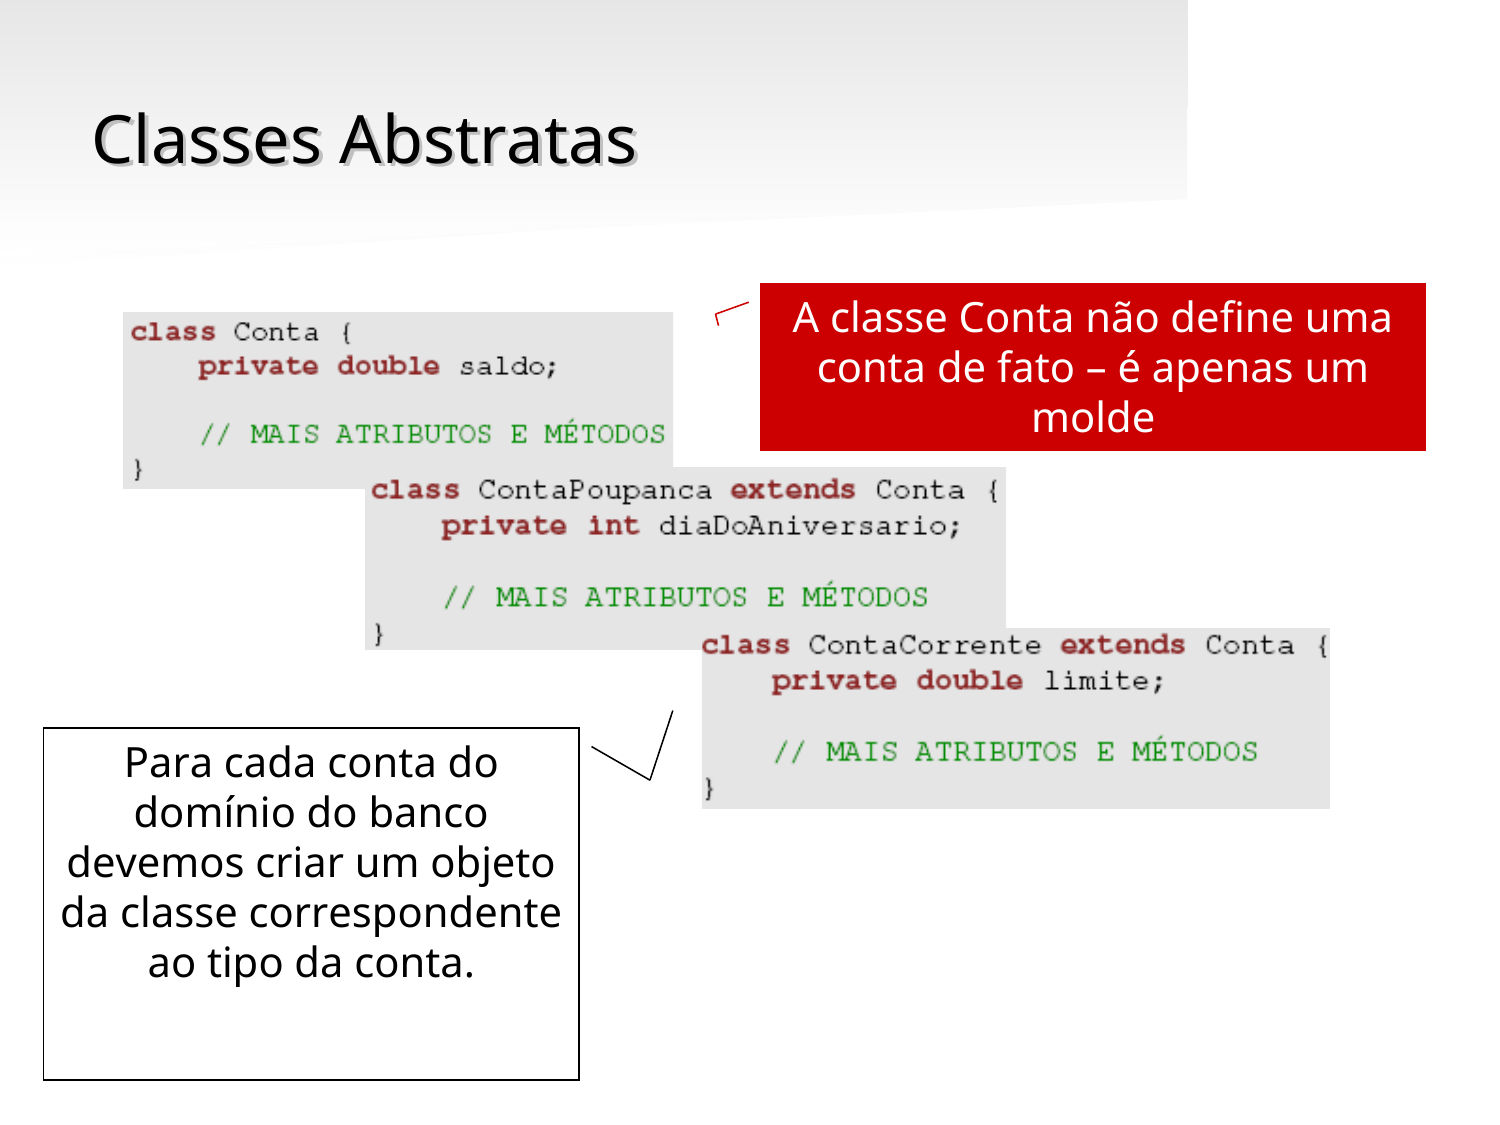

Classes Abstratas
A classe Conta não define uma conta de fato – é apenas um molde
Para cada conta do domínio do banco devemos criar um objeto da classe correspondente ao tipo da conta.